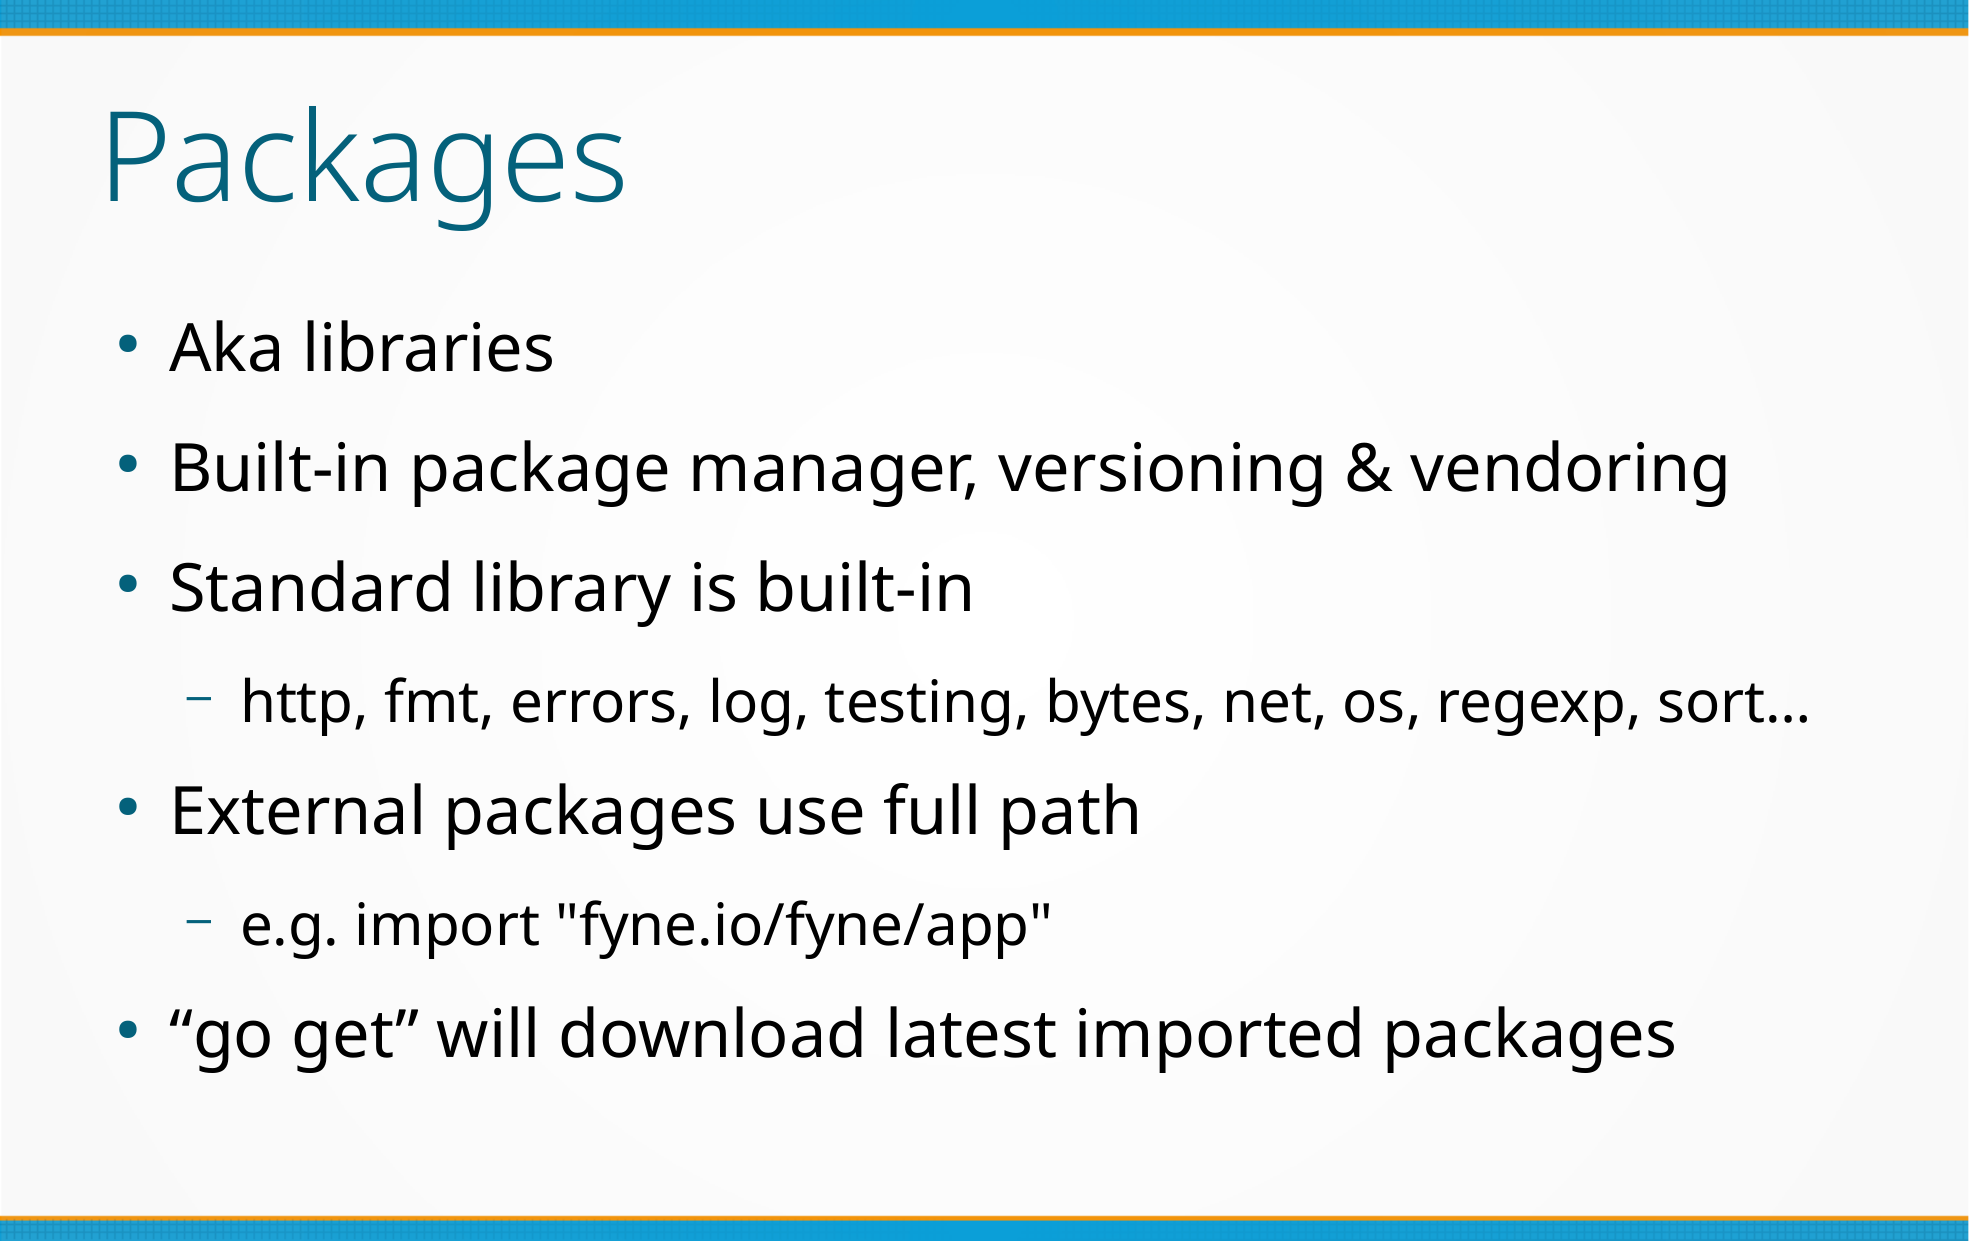

# Packages
Aka libraries
Built-in package manager, versioning & vendoring
Standard library is built-in
http, fmt, errors, log, testing, bytes, net, os, regexp, sort…
External packages use full path
e.g. import "fyne.io/fyne/app"
“go get” will download latest imported packages